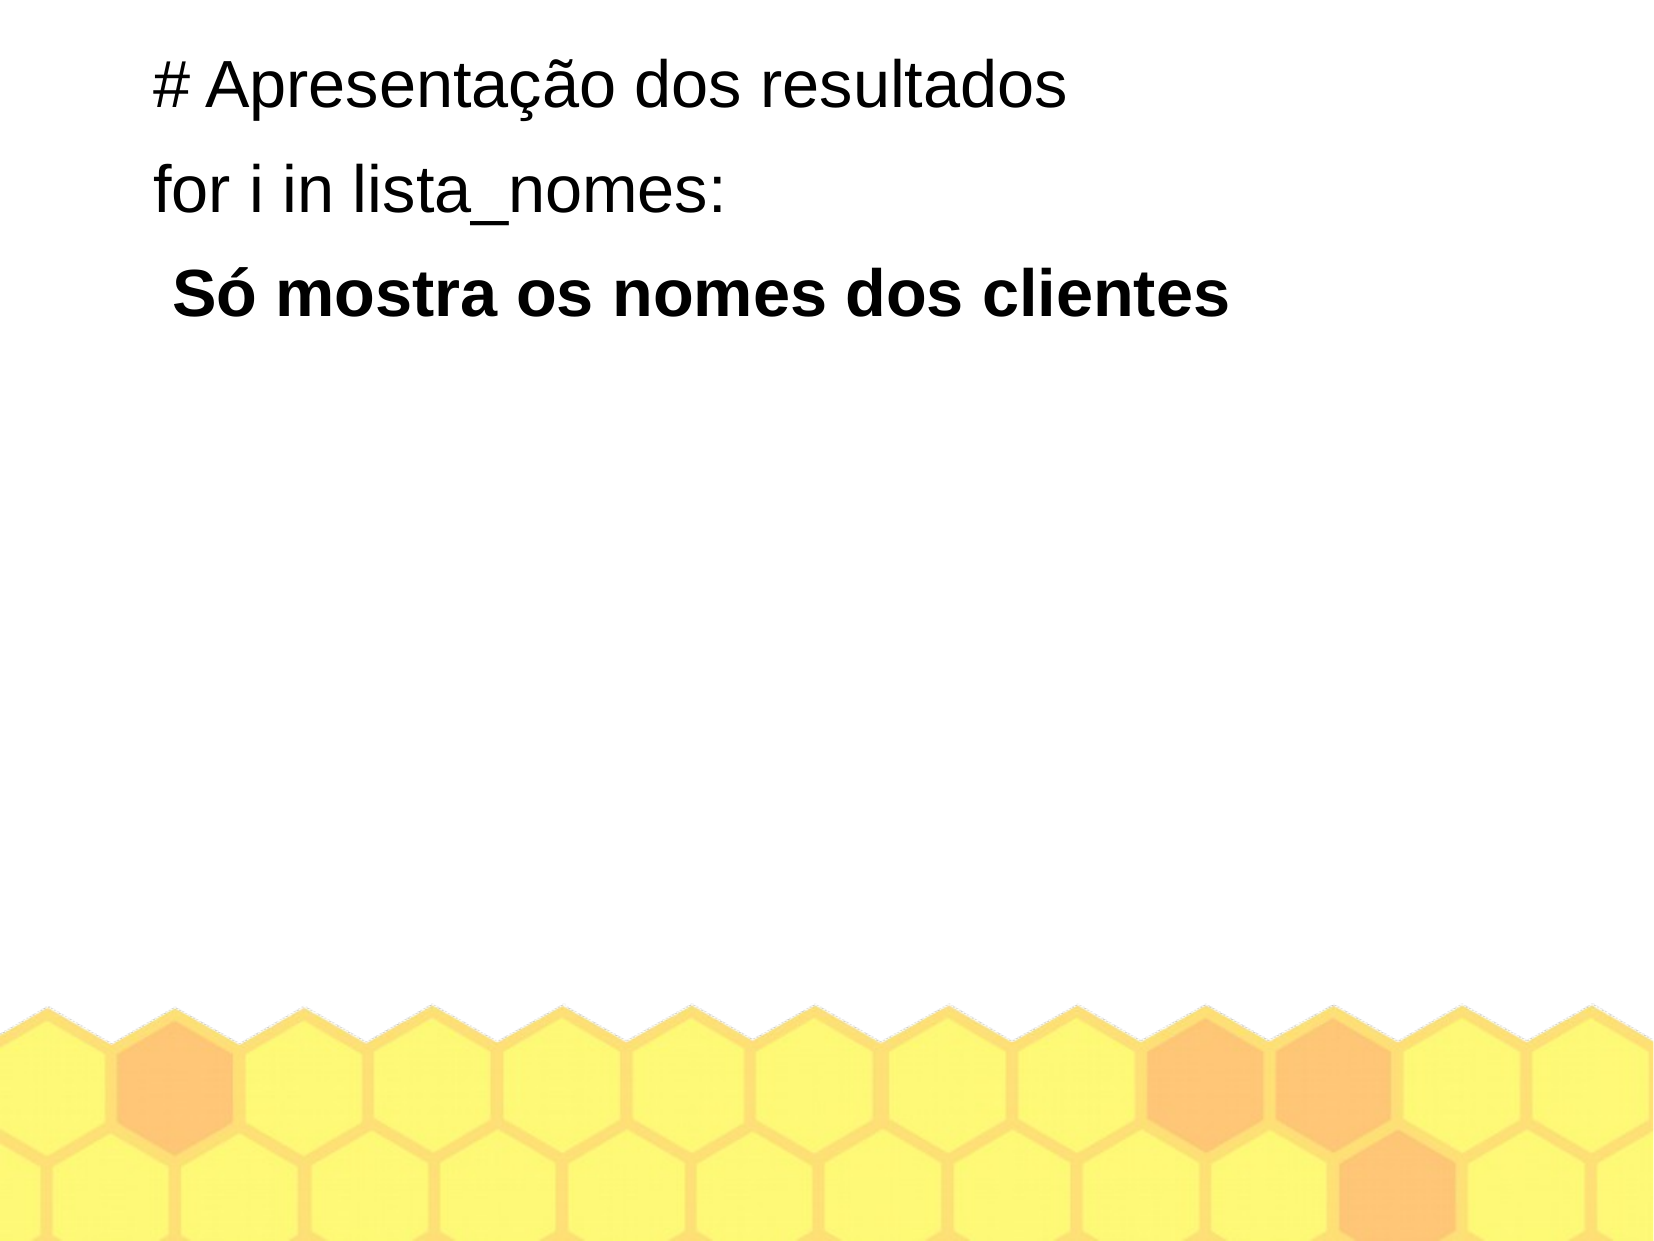

# # Apresentação dos resultados
for i in lista_nomes:
 Só mostra os nomes dos clientes